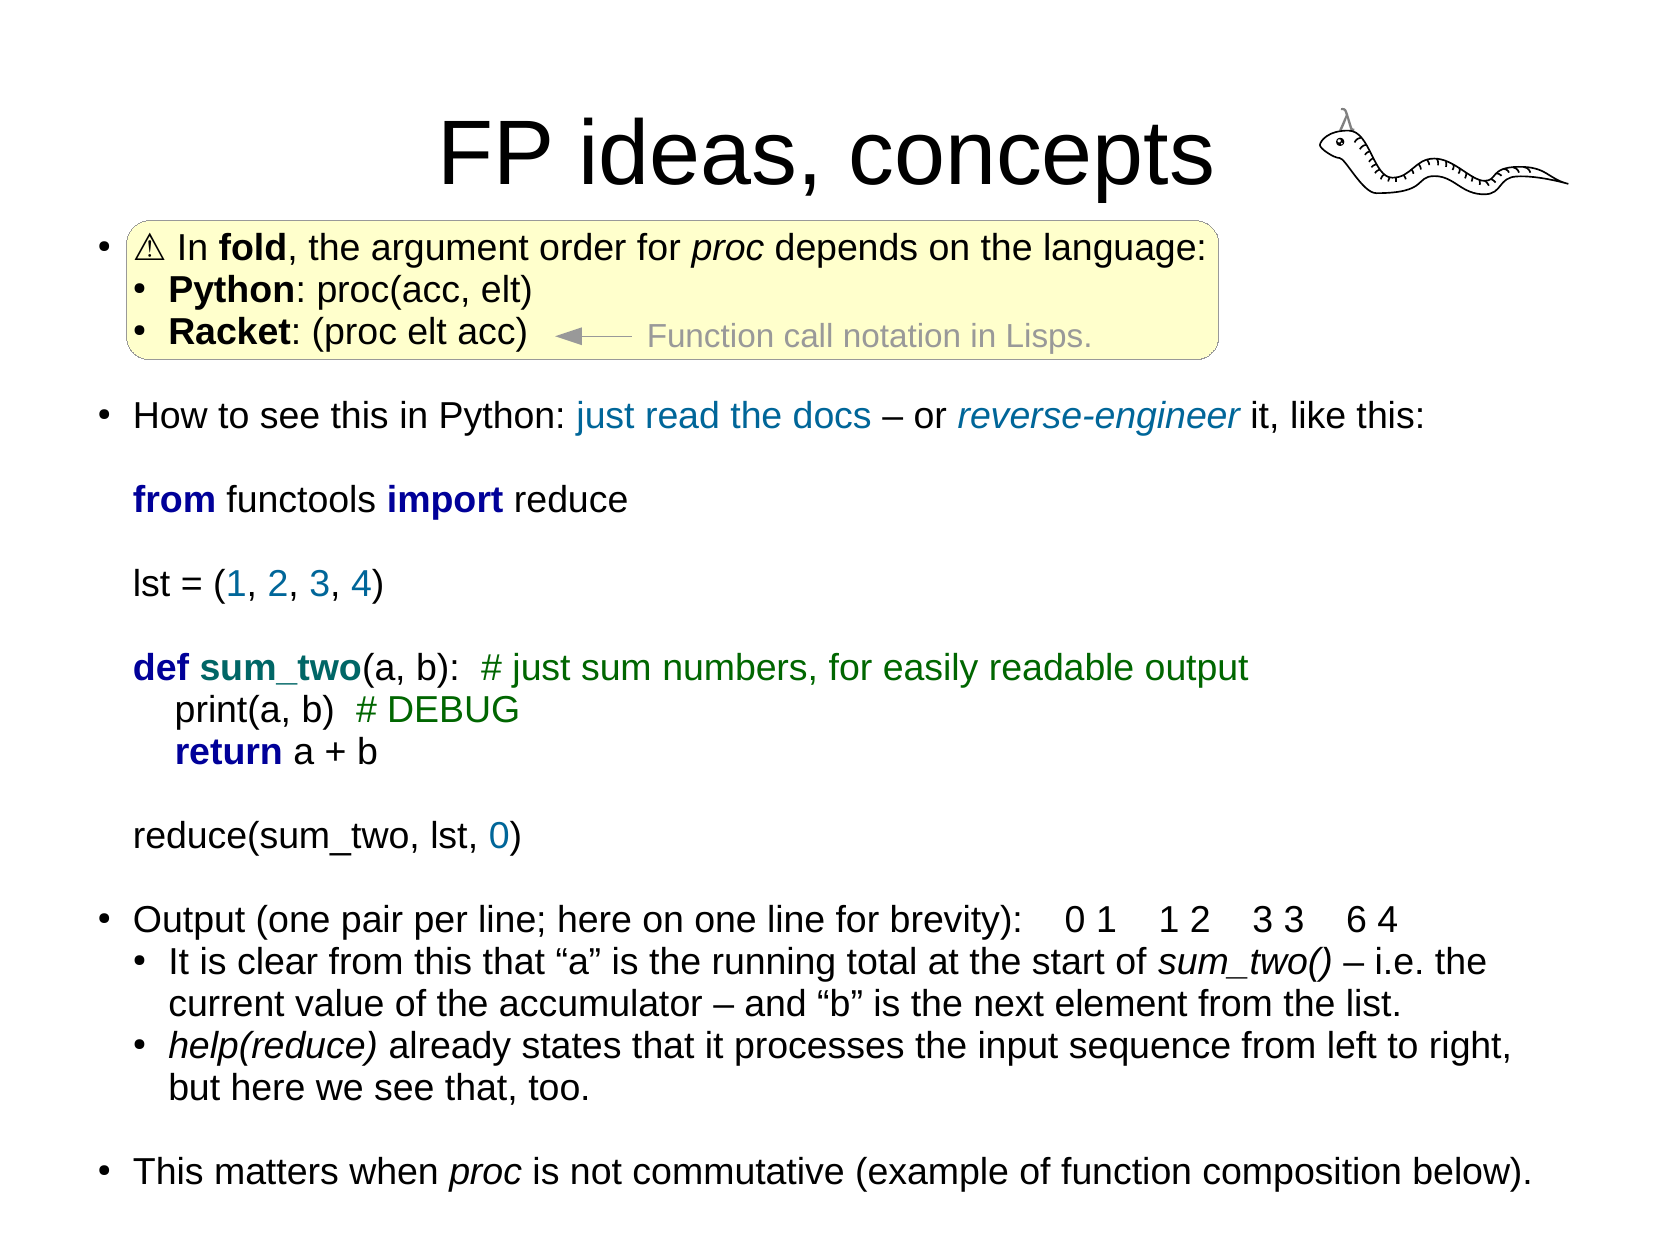

# FP ideas, concepts
⚠ In fold, the argument order for proc depends on the language:
Python: proc(acc, elt)
Racket: (proc elt acc)
How to see this in Python: just read the docs – or reverse-engineer it, like this:
from functools import reduce
lst = (1, 2, 3, 4)
def sum_two(a, b): # just sum numbers, for easily readable output
 print(a, b) # DEBUG
 return a + b
reduce(sum_two, lst, 0)
Output (one pair per line; here on one line for brevity): 0 1 1 2 3 3 6 4
It is clear from this that “a” is the running total at the start of sum_two() – i.e. the current value of the accumulator – and “b” is the next element from the list.
help(reduce) already states that it processes the input sequence from left to right, but here we see that, too.
This matters when proc is not commutative (example of function composition below).
Function call notation in Lisps.